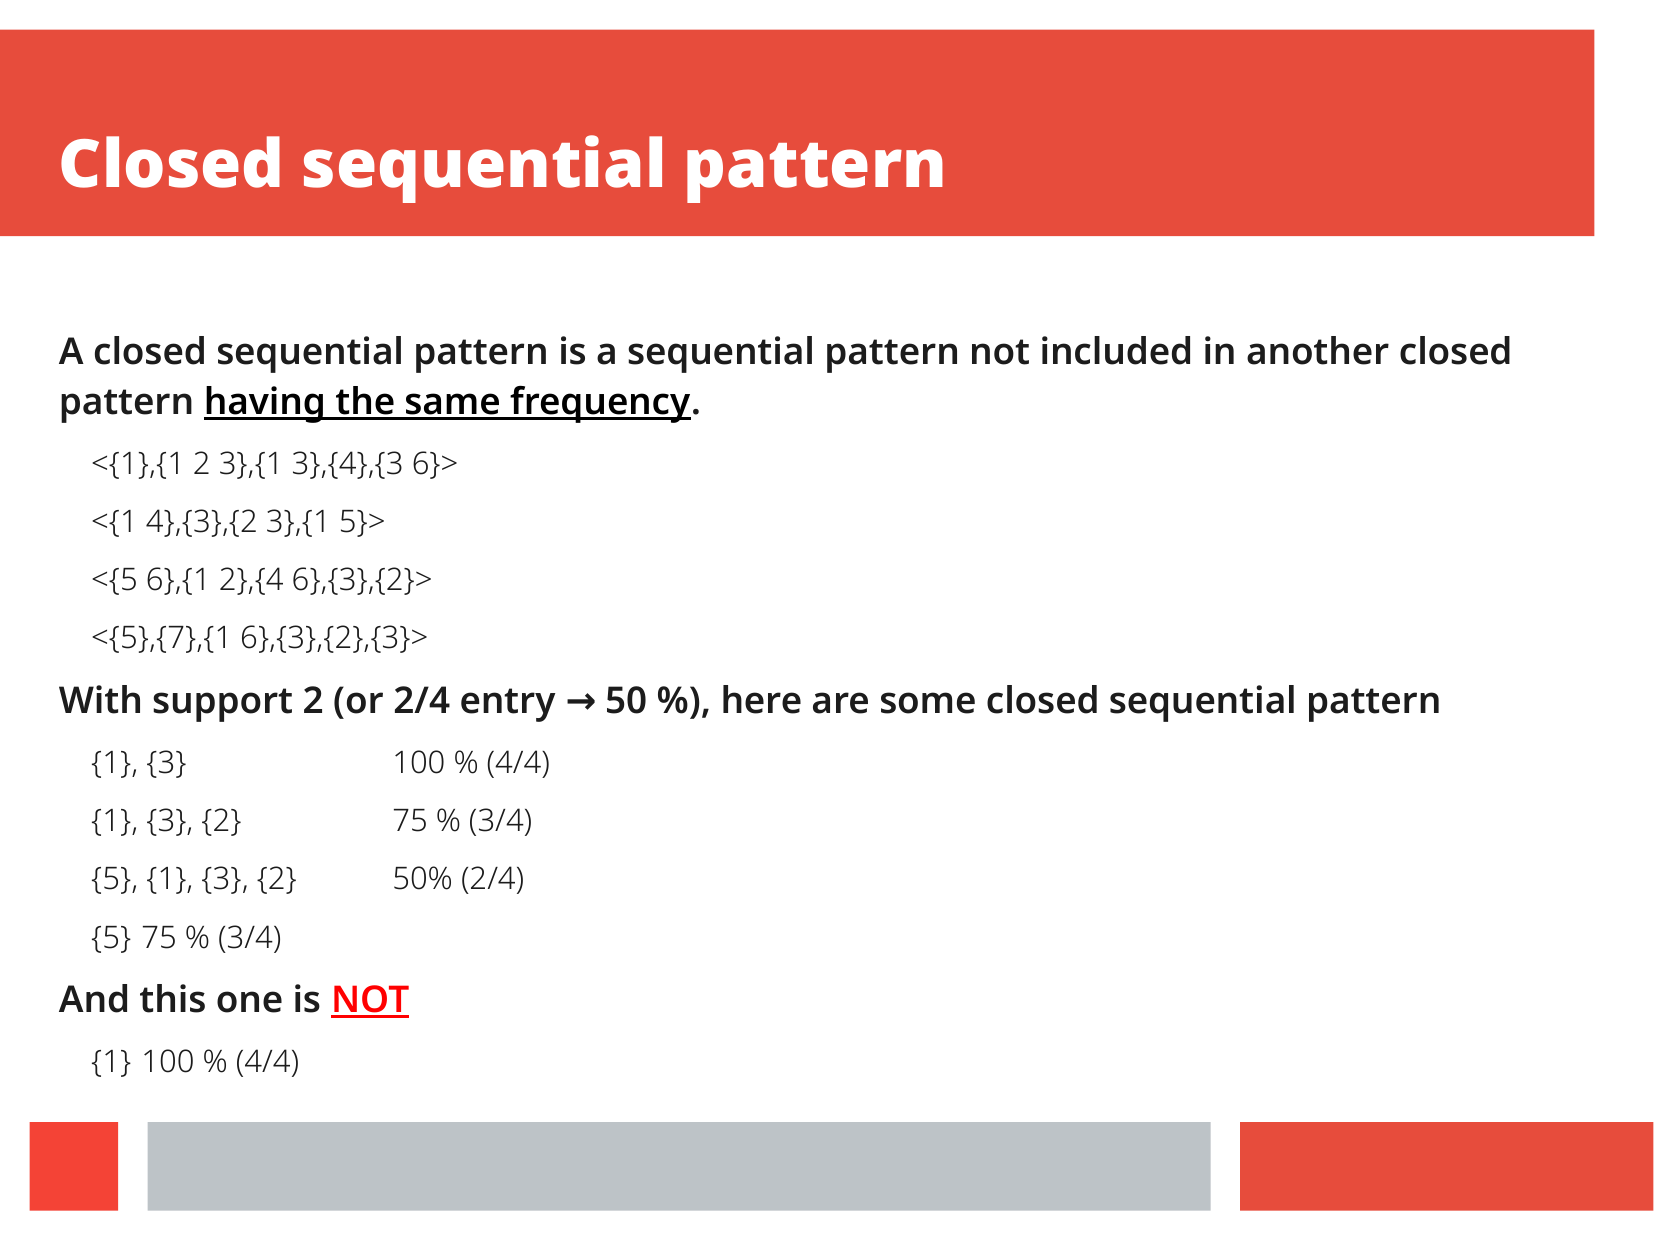

# Closed sequential pattern
A closed sequential pattern is a sequential pattern not included in another closed pattern having the same frequency.
<{1},{1 2 3},{1 3},{4},{3 6}>
<{1 4},{3},{2 3},{1 5}>
<{5 6},{1 2},{4 6},{3},{2}>
<{5},{7},{1 6},{3},{2},{3}>
With support 2 (or 2/4 entry → 50 %), here are some closed sequential pattern
{1}, {3} 				100 % (4/4)
{1}, {3}, {2} 			75 % (3/4)
{5}, {1}, {3}, {2} 		50% (2/4)
{5}	75 % (3/4)
And this one is NOT
{1}	100 % (4/4)